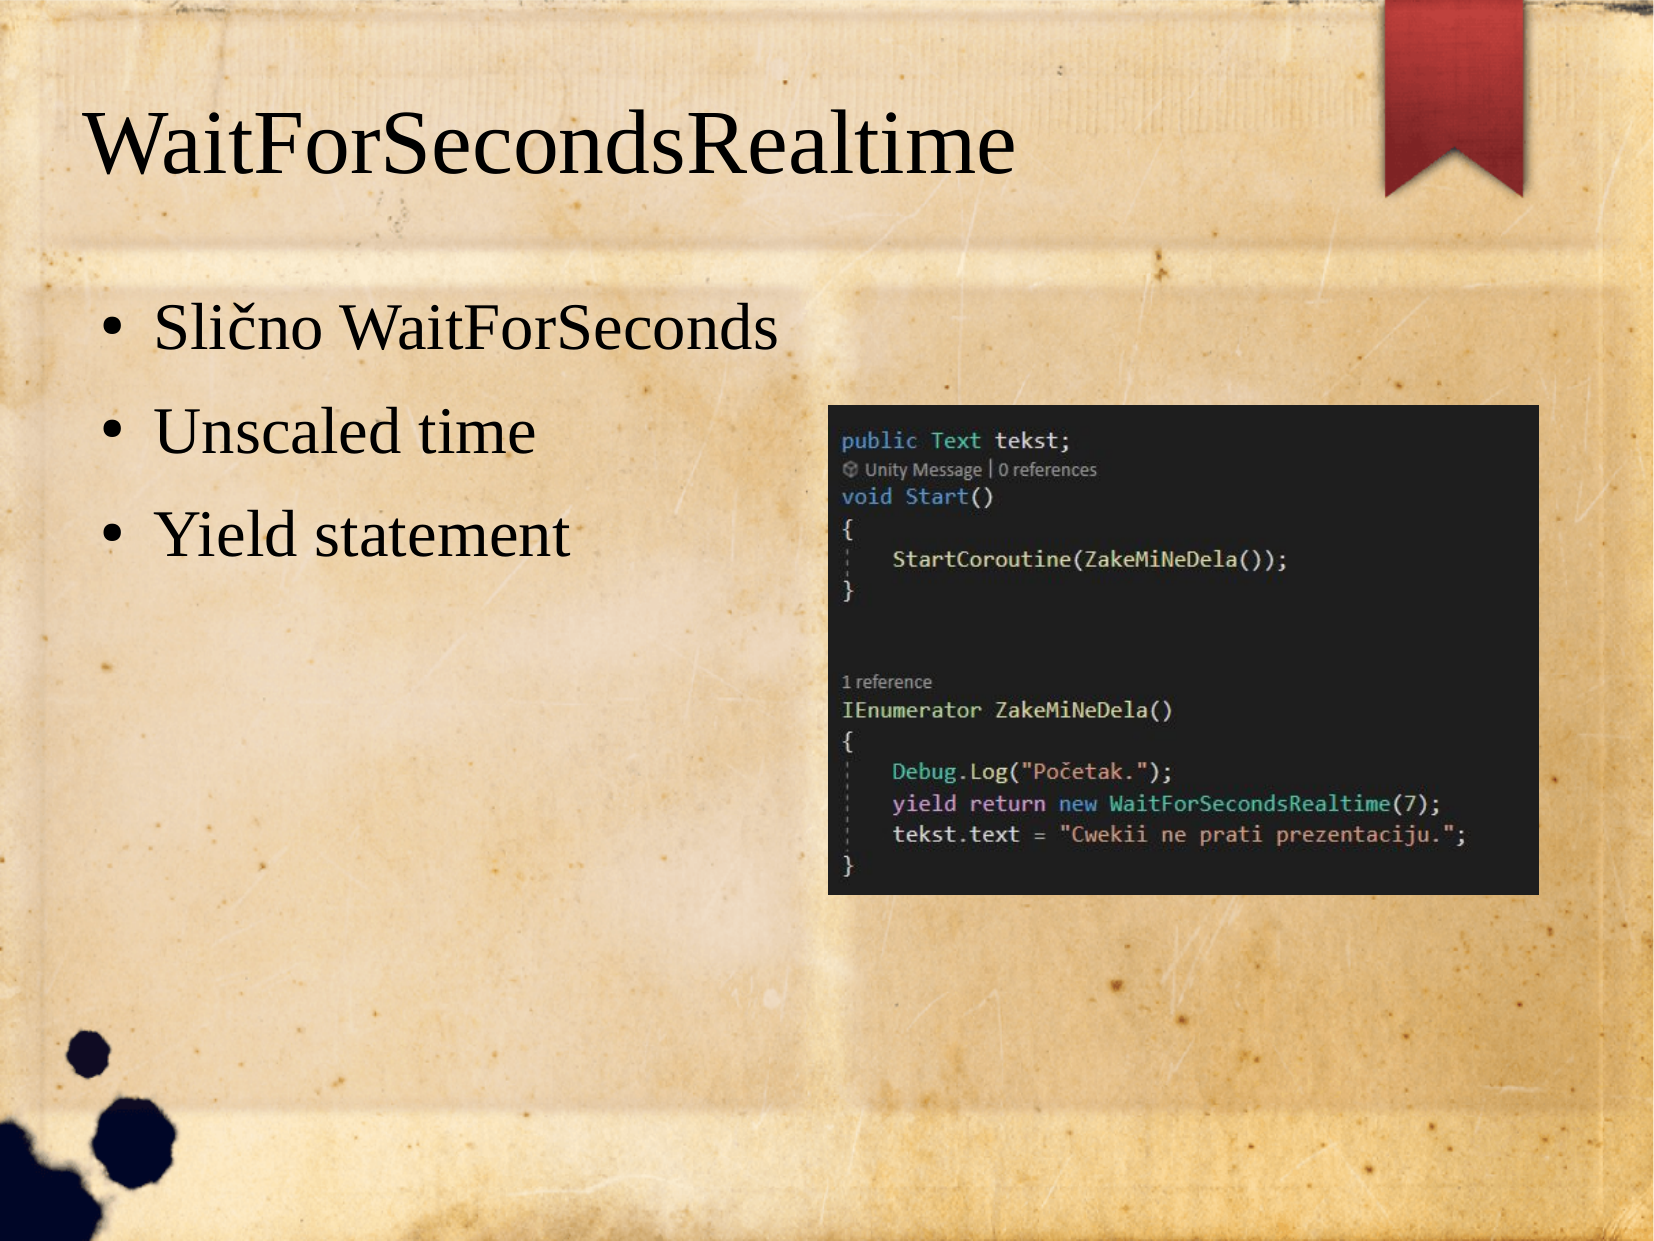

# WaitForSecondsRealtime
Slično WaitForSeconds
Unscaled time
Yield statement